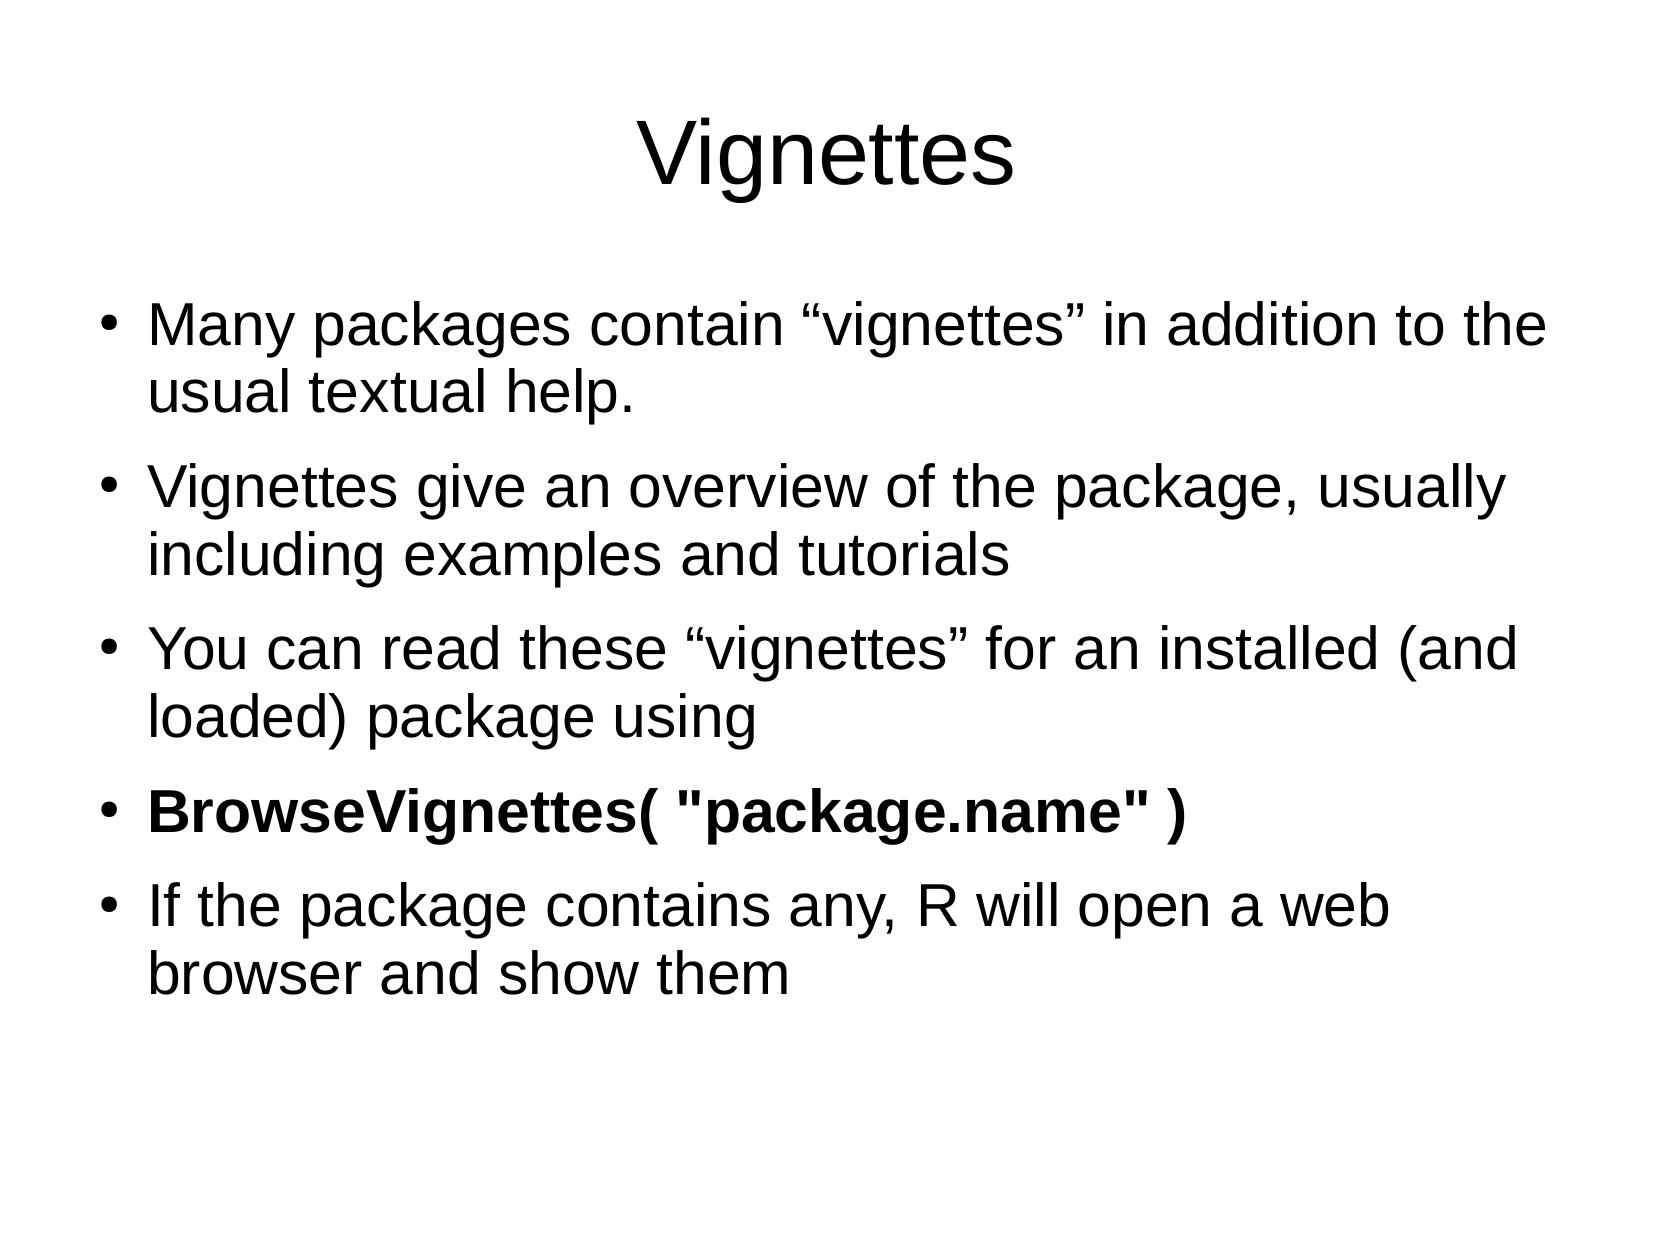

# Vignettes
Many packages contain “vignettes” in addition to the usual textual help.
Vignettes give an overview of the package, usually including examples and tutorials
You can read these “vignettes” for an installed (and loaded) package using
BrowseVignettes( "package.name" )
If the package contains any, R will open a web browser and show them